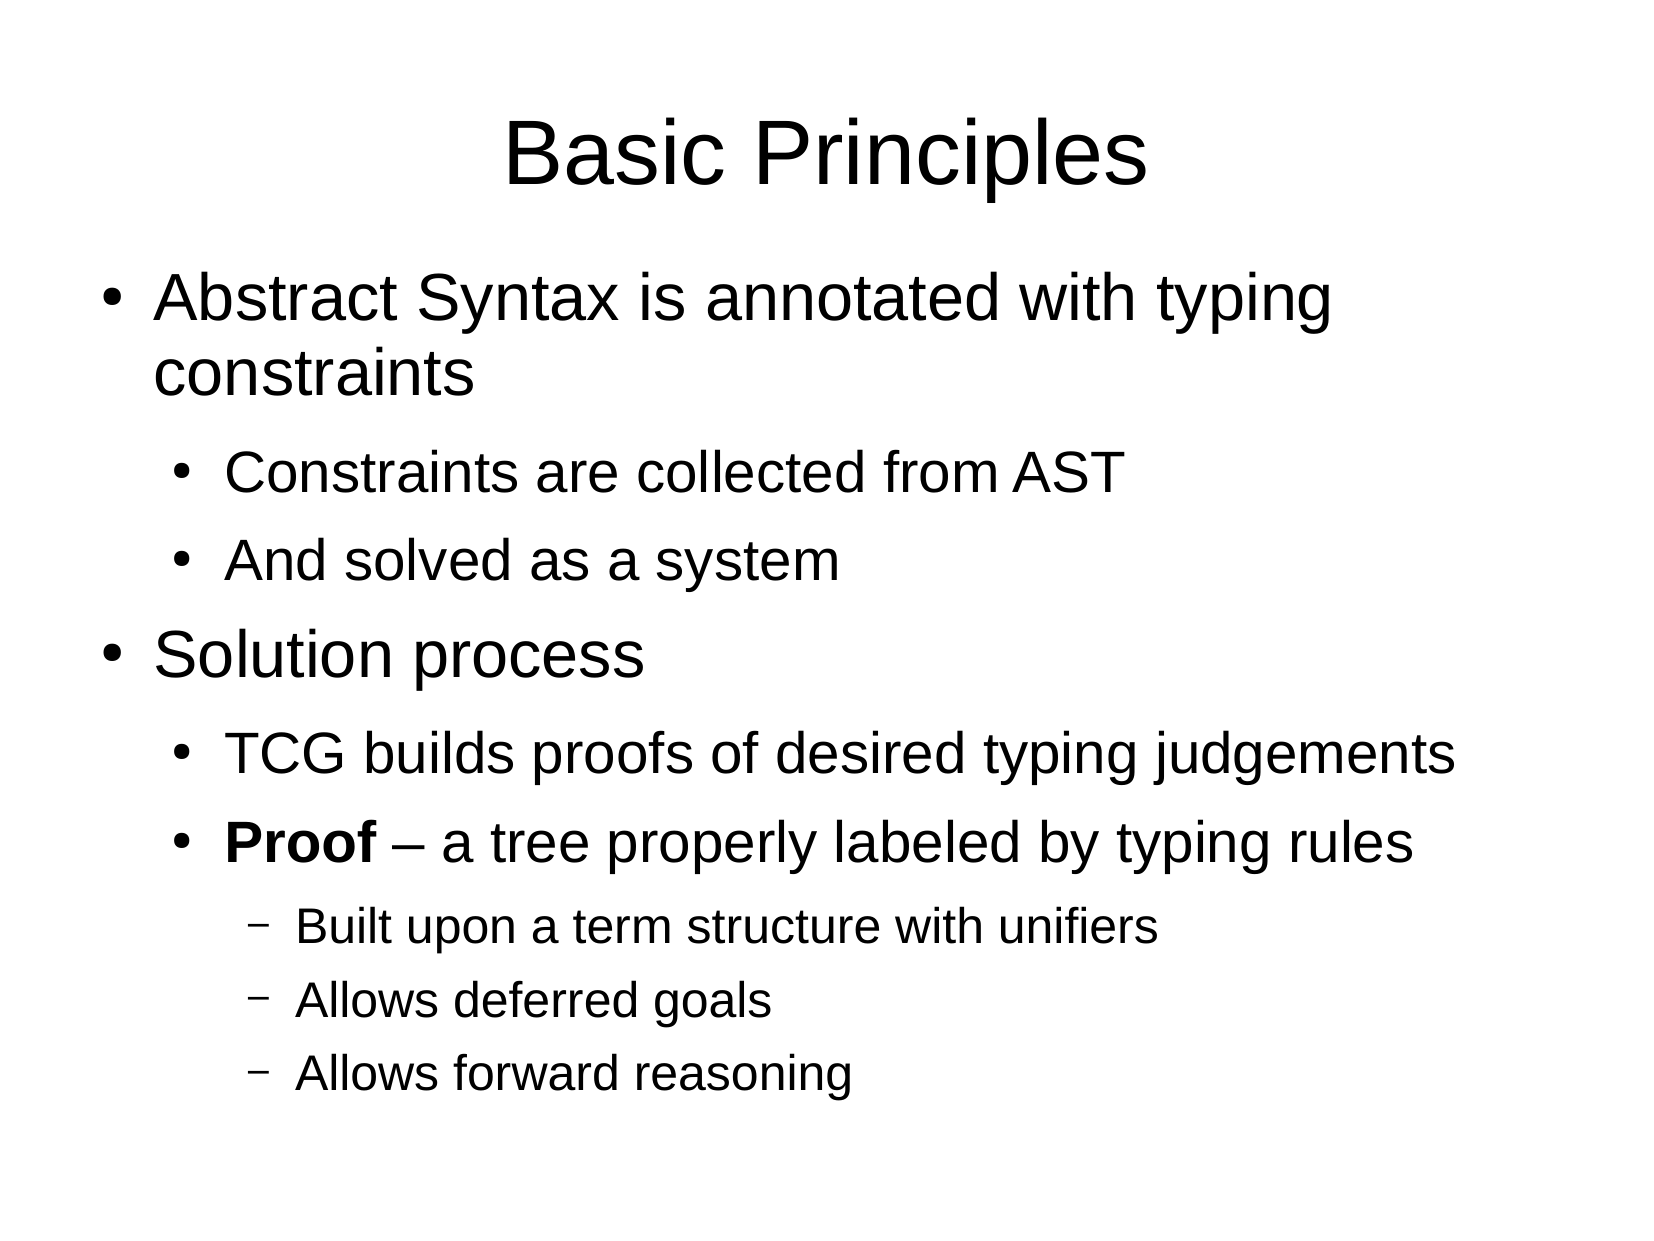

# Basic Principles
Abstract Syntax is annotated with typing constraints
Constraints are collected from AST
And solved as a system
Solution process
TCG builds proofs of desired typing judgements
Proof – a tree properly labeled by typing rules
Built upon a term structure with unifiers
Allows deferred goals
Allows forward reasoning